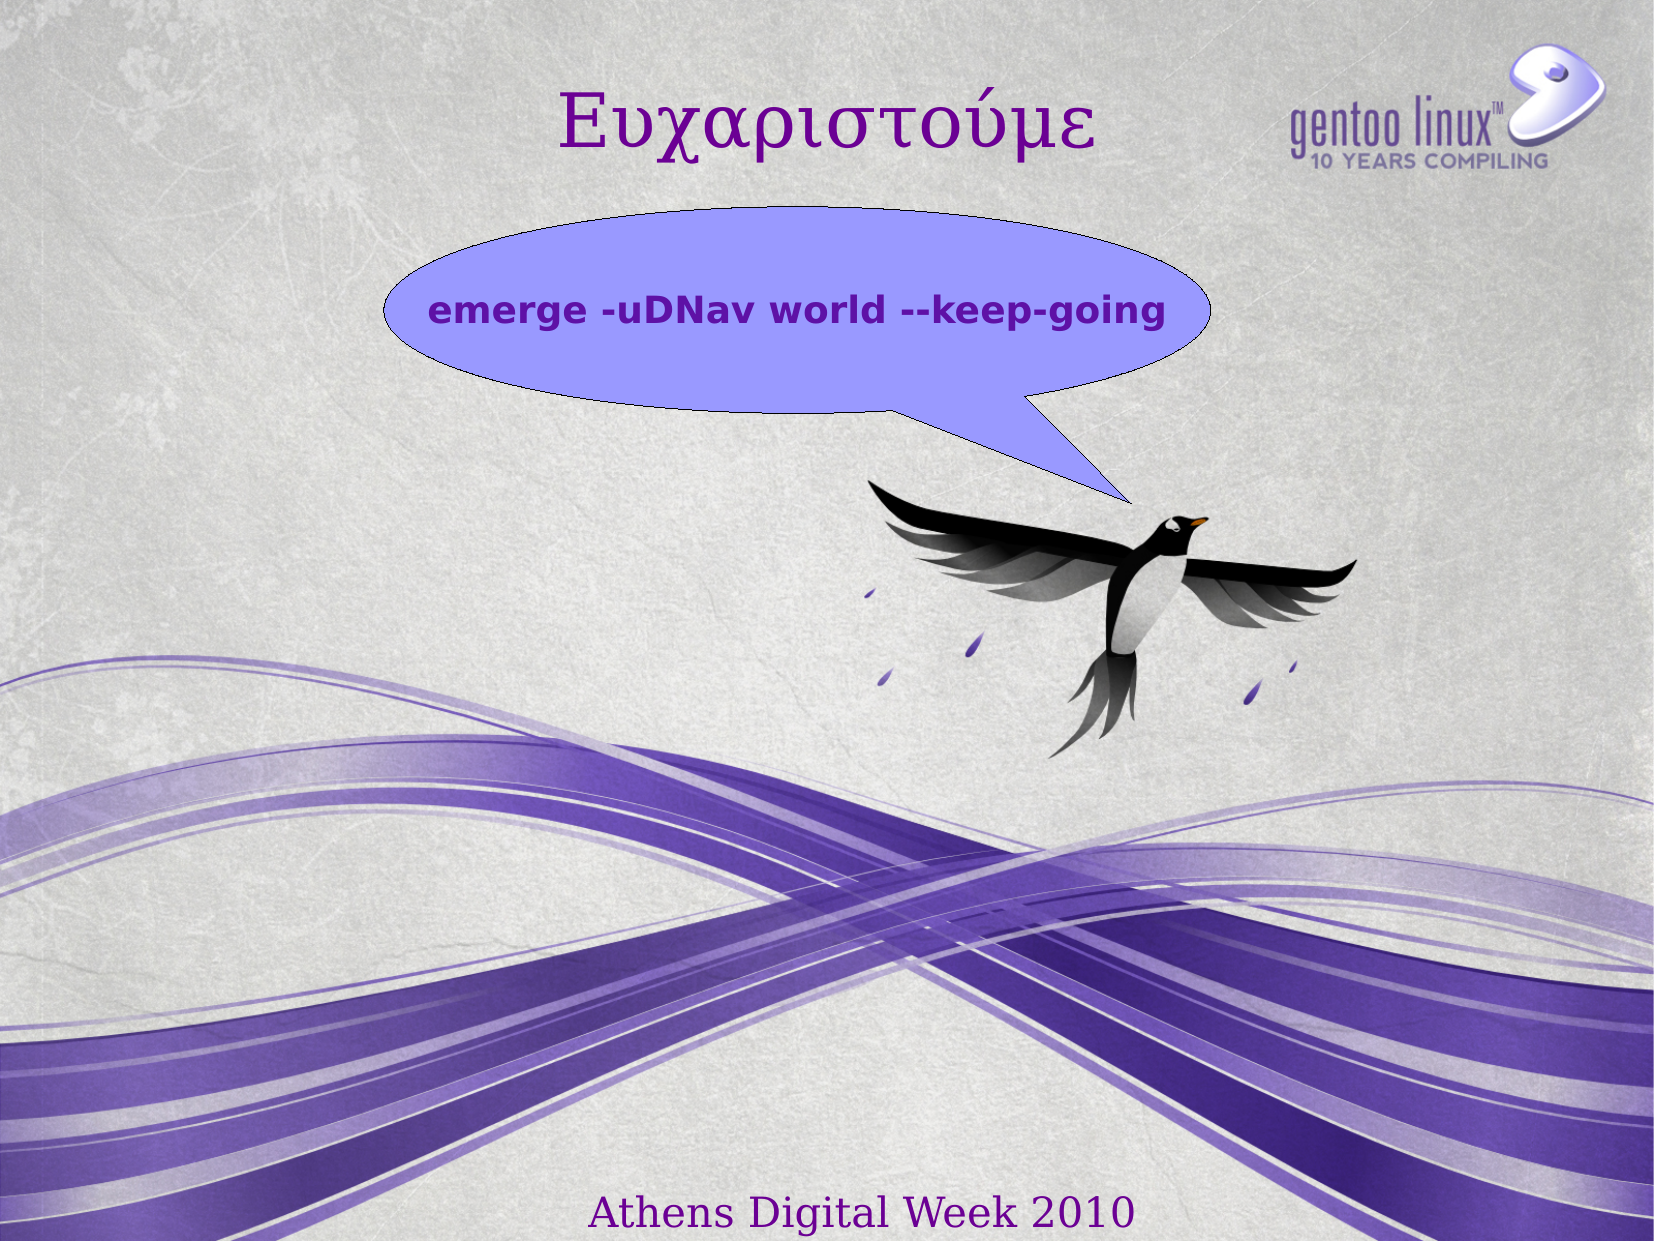

Ευχαριστούμε
emerge -uDNav world --keep-going
# Athens Digital Week 2010